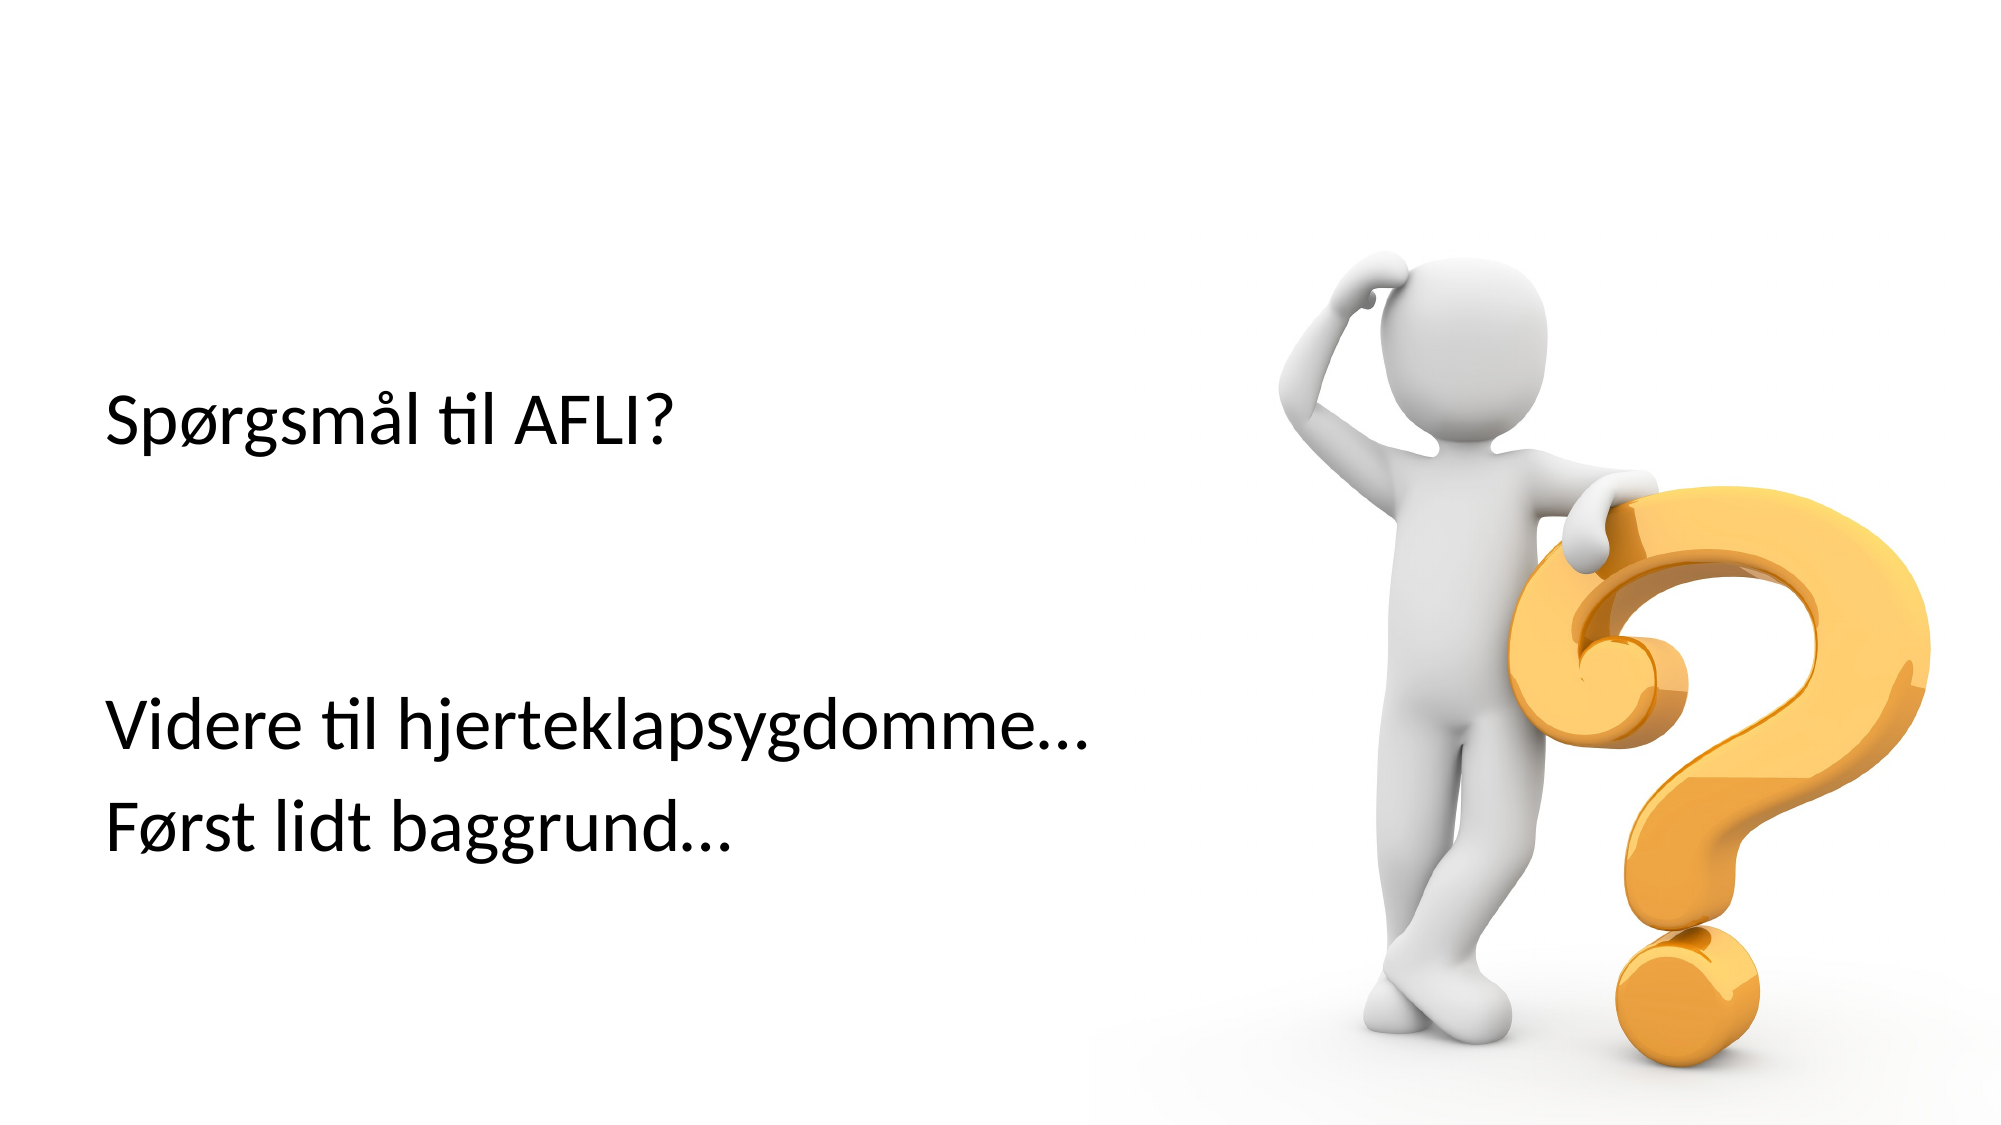

# Spørgsmål til AFLI?
Videre til hjerteklapsygdomme…
Først lidt baggrund…